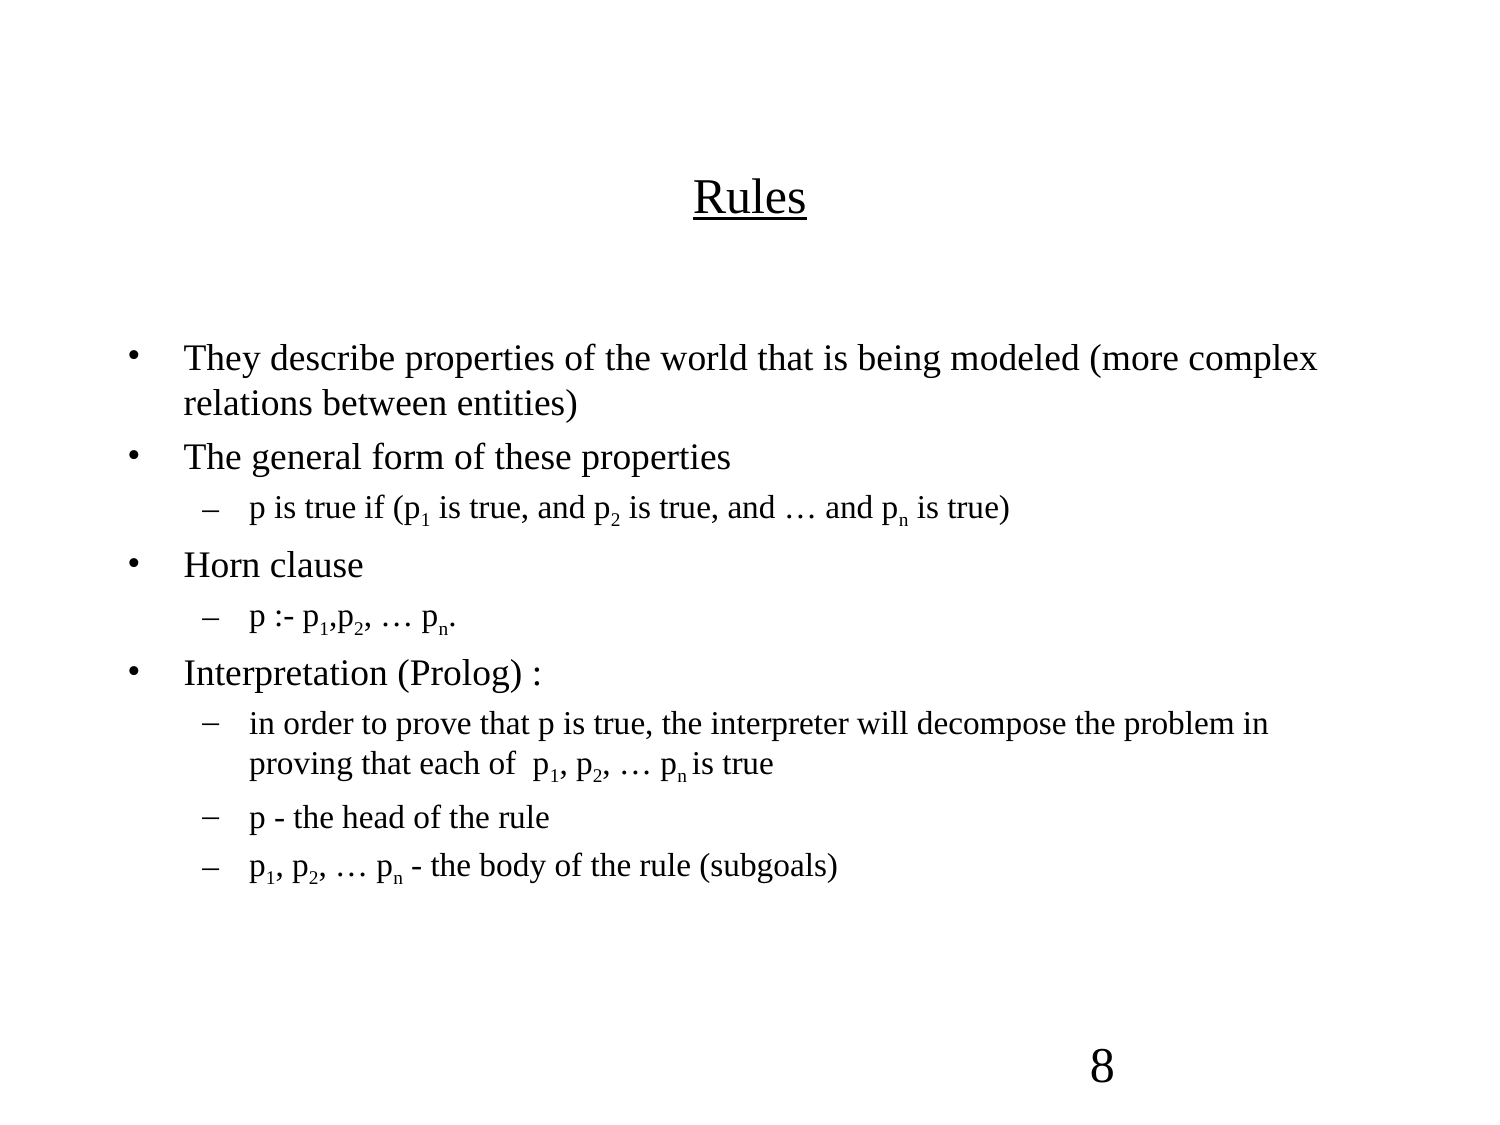

# Rules
They describe properties of the world that is being modeled (more complex relations between entities)
The general form of these properties
p is true if (p1 is true, and p2 is true, and … and pn is true)
Horn clause
p :- p1,p2, … pn.
Interpretation (Prolog) :
in order to prove that p is true, the interpreter will decompose the problem in proving that each of p1, p2, … pn is true
p - the head of the rule
p1, p2, … pn - the body of the rule (subgoals)
8